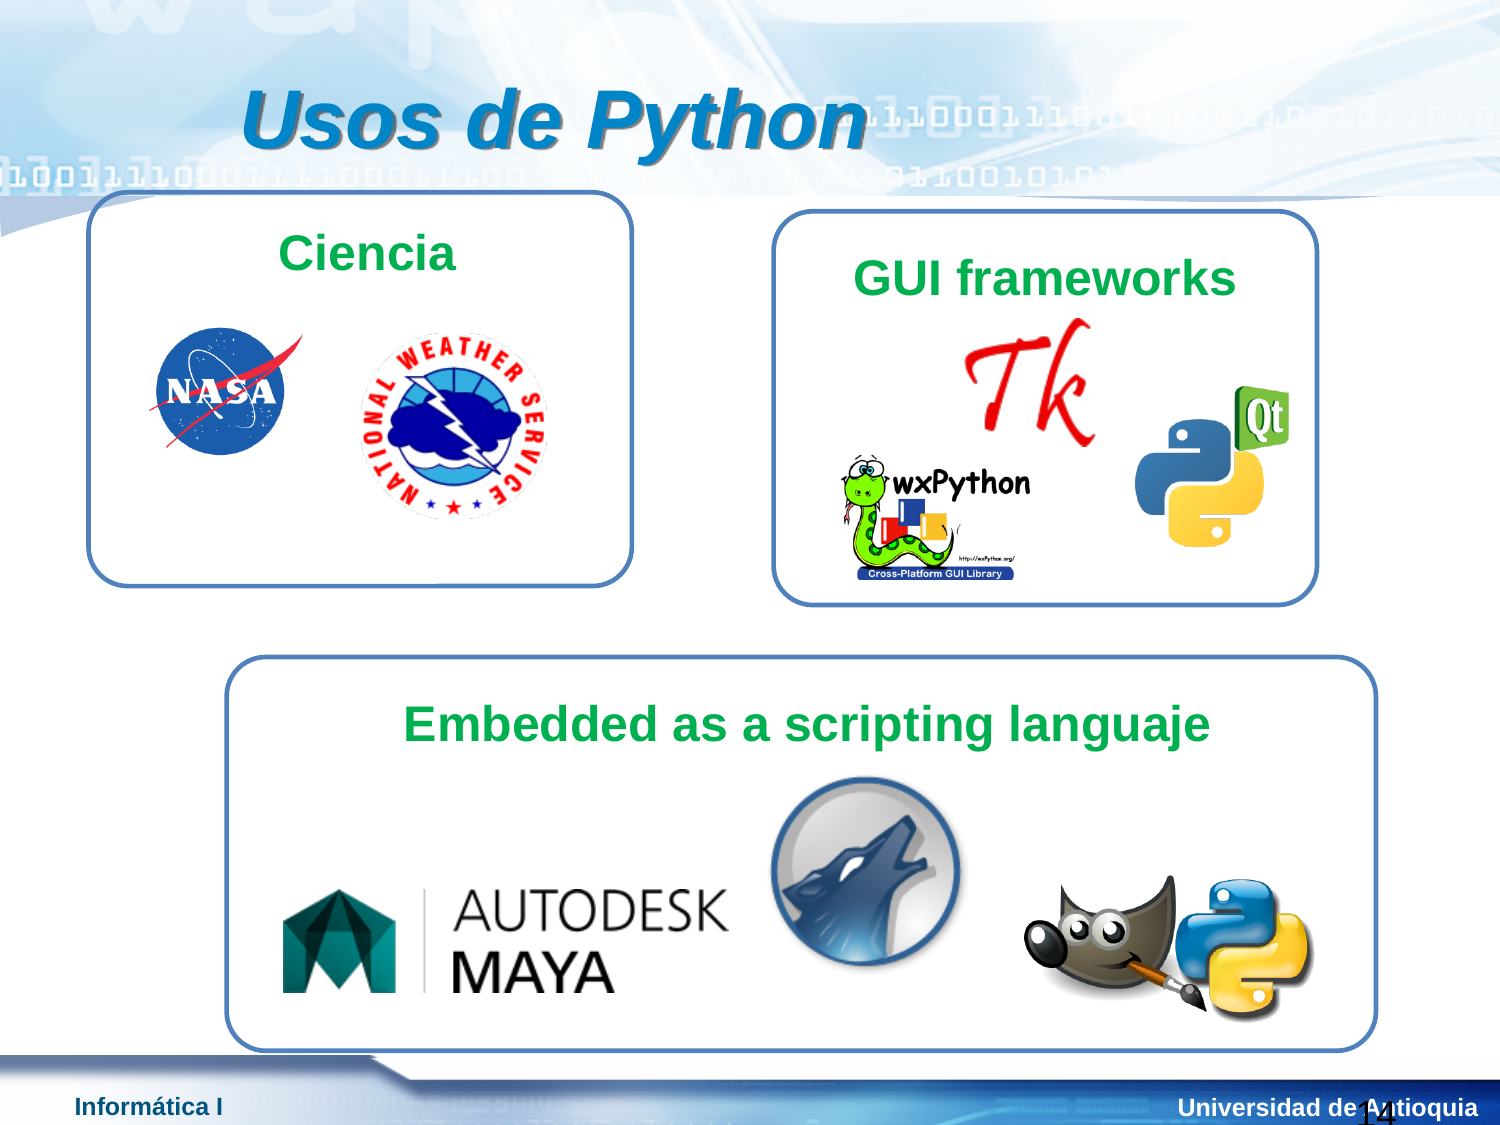

# Usos de Python
Ciencia
GUI frameworks
Embedded as a scripting languaje